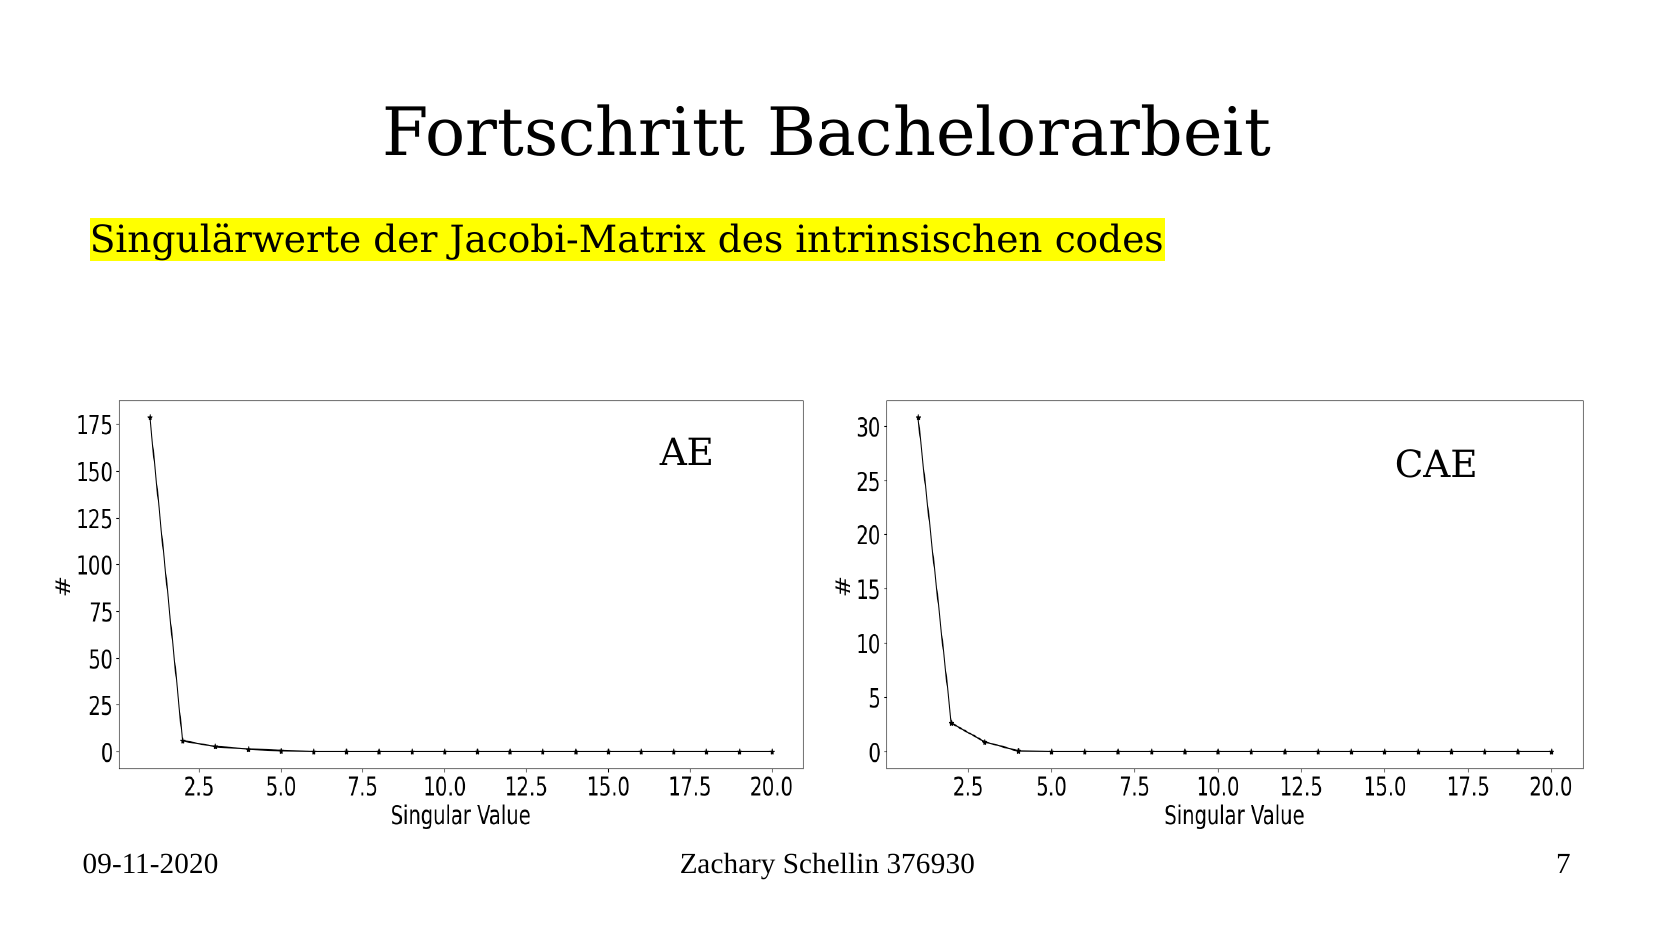

# Fortschritt Bachelorarbeit
Singulärwerte der Jacobi-Matrix des intrinsischen codes
AE
CAE
CAE
09-11-2020
Zachary Schellin 376930
7